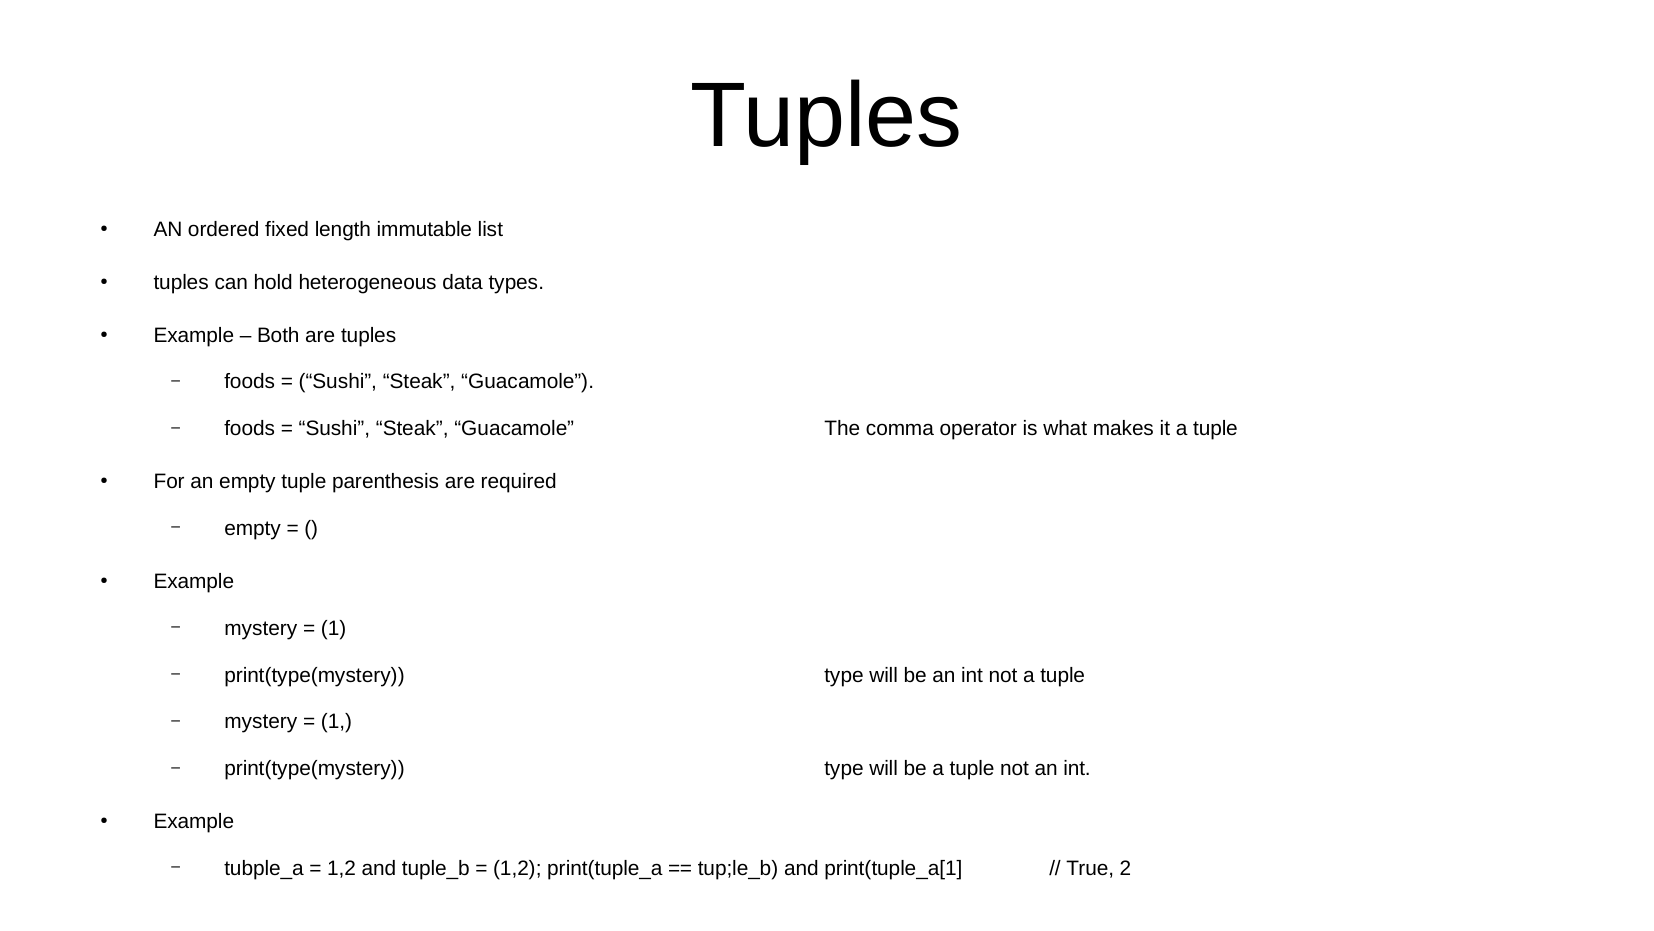

# Tuples
AN ordered fixed length immutable list
tuples can hold heterogeneous data types.
Example – Both are tuples
foods = (“Sushi”, “Steak”, “Guacamole”).
foods = “Sushi”, “Steak”, “Guacamole” 				The comma operator is what makes it a tuple
For an empty tuple parenthesis are required
empty = ()
Example
mystery = (1)
print(type(mystery))						type will be an int not a tuple
mystery = (1,)
print(type(mystery))						type will be a tuple not an int.
Example
tubple_a = 1,2 and tuple_b = (1,2); print(tuple_a == tup;le_b) and print(tuple_a[1]		// True, 2